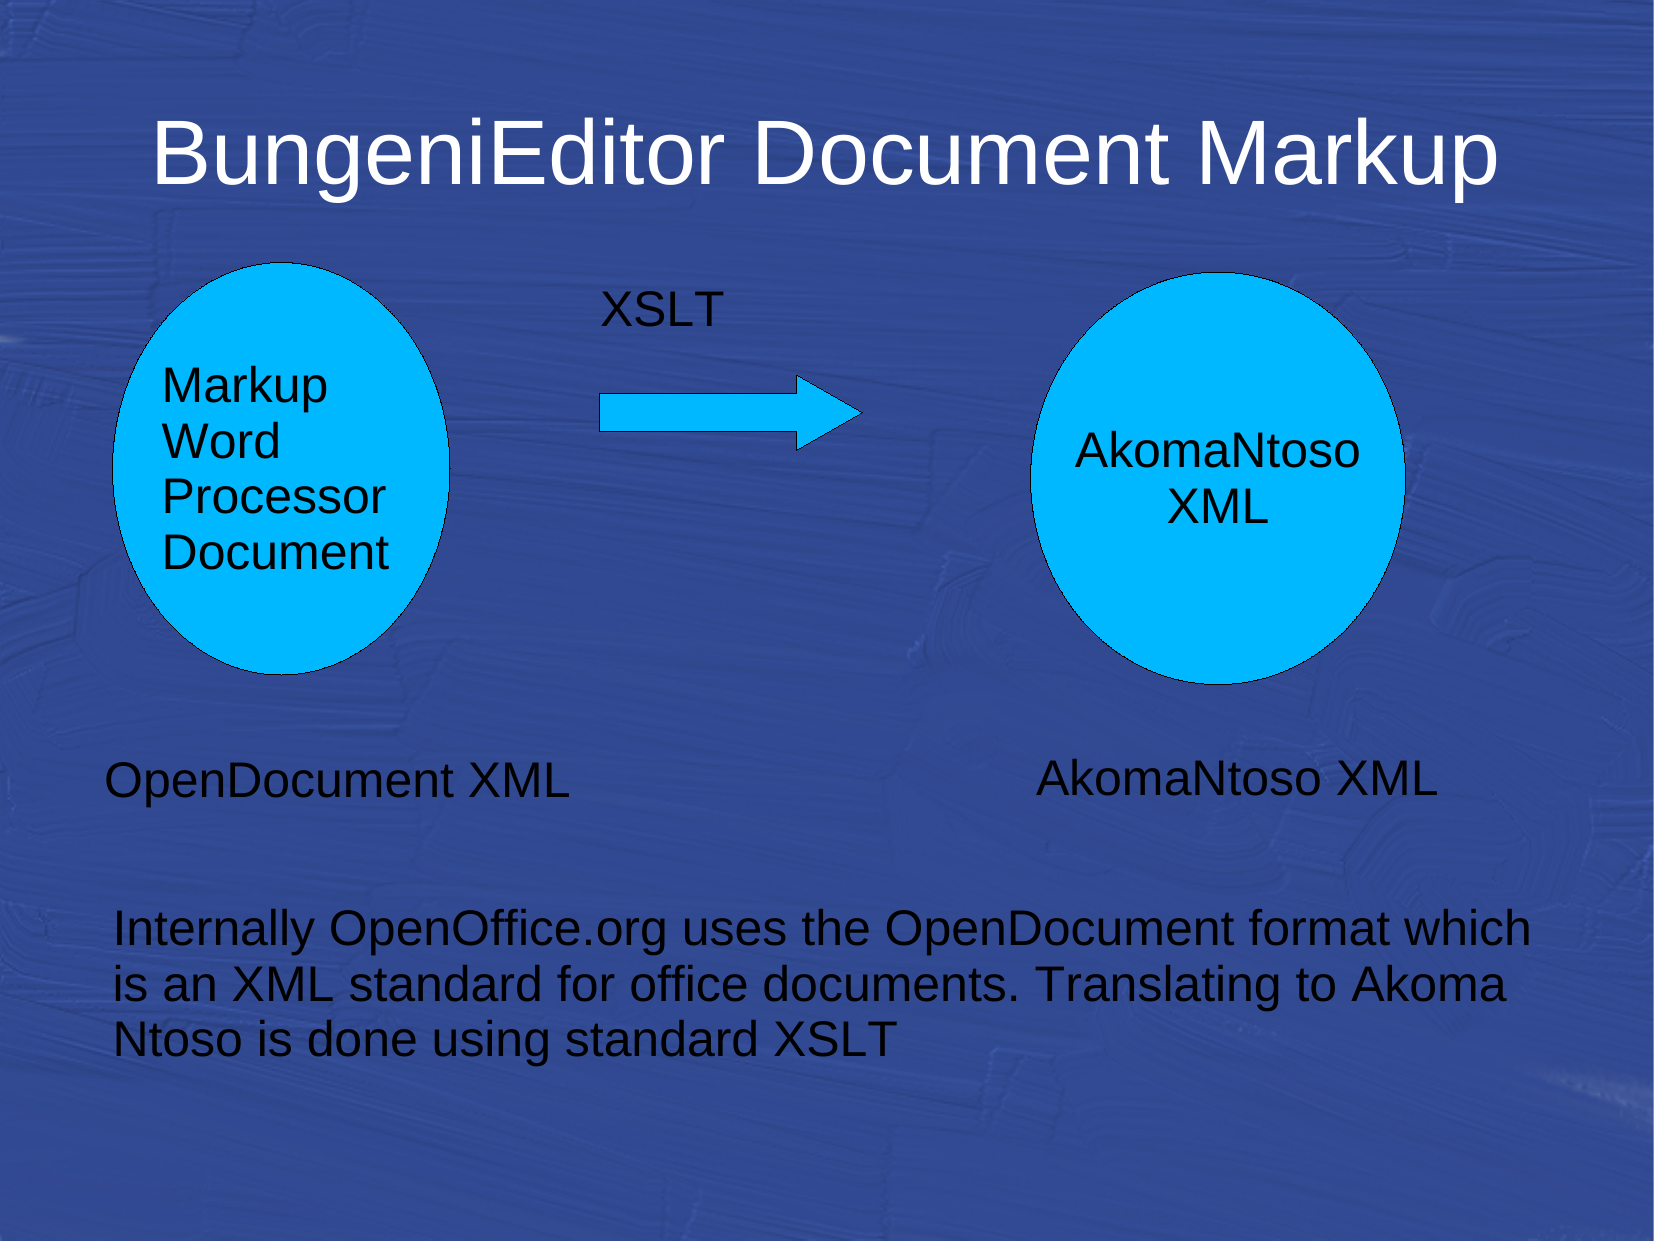

# BungeniEditor Document Markup
Markup
Word
Processor
Document
AkomaNtoso
XML
XSLT
AkomaNtoso XML
OpenDocument XML
Internally OpenOffice.org uses the OpenDocument format which is an XML standard for office documents. Translating to Akoma Ntoso is done using standard XSLT